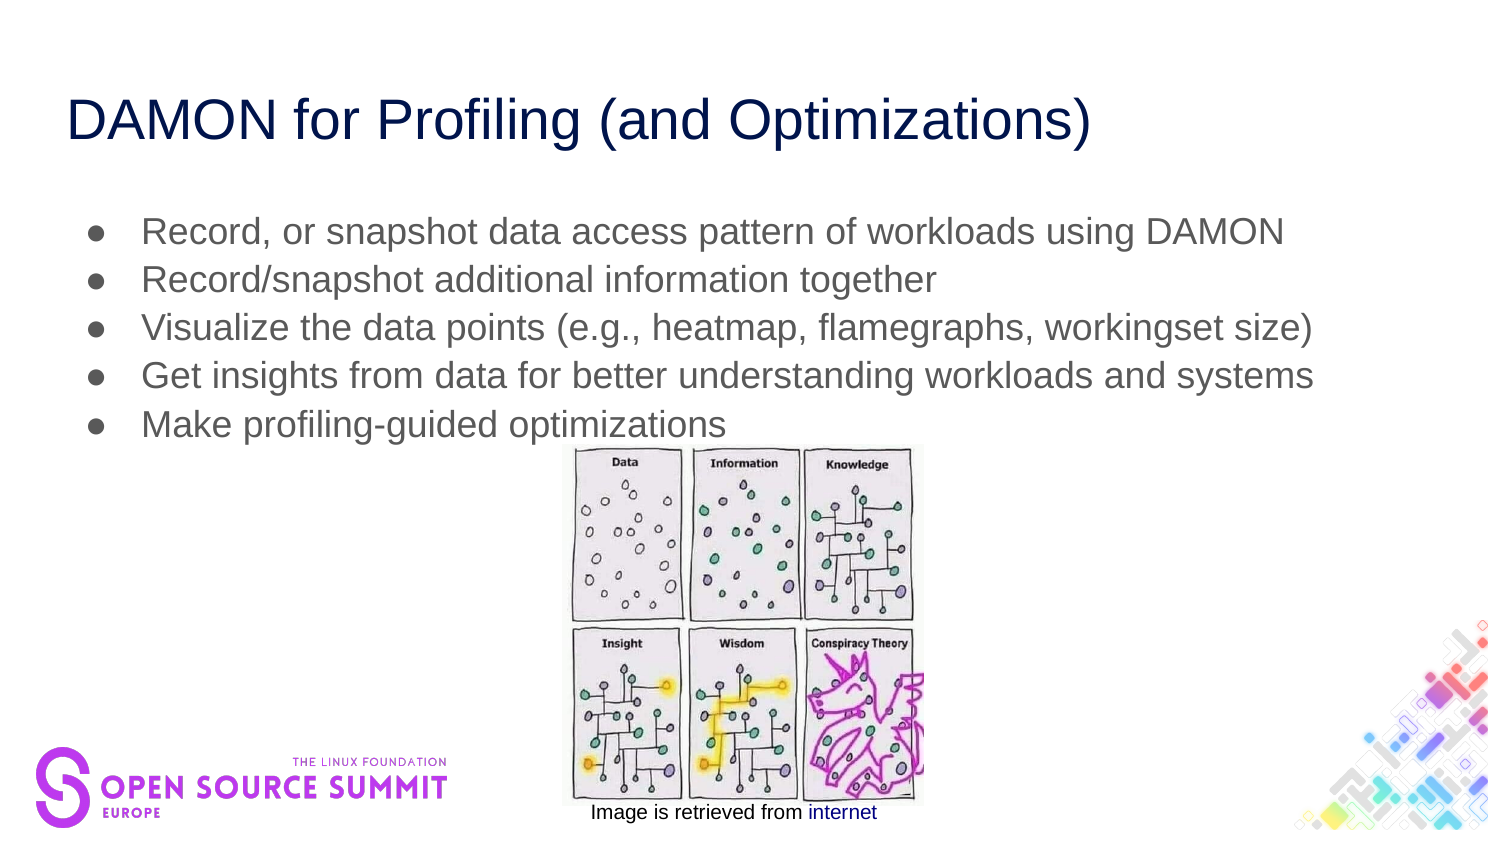

# DAMON for Profiling (and Optimizations)
Record, or snapshot data access pattern of workloads using DAMON
Record/snapshot additional information together
Visualize the data points (e.g., heatmap, flamegraphs, workingset size)
Get insights from data for better understanding workloads and systems
Make profiling-guided optimizations
Image is retrieved from internet